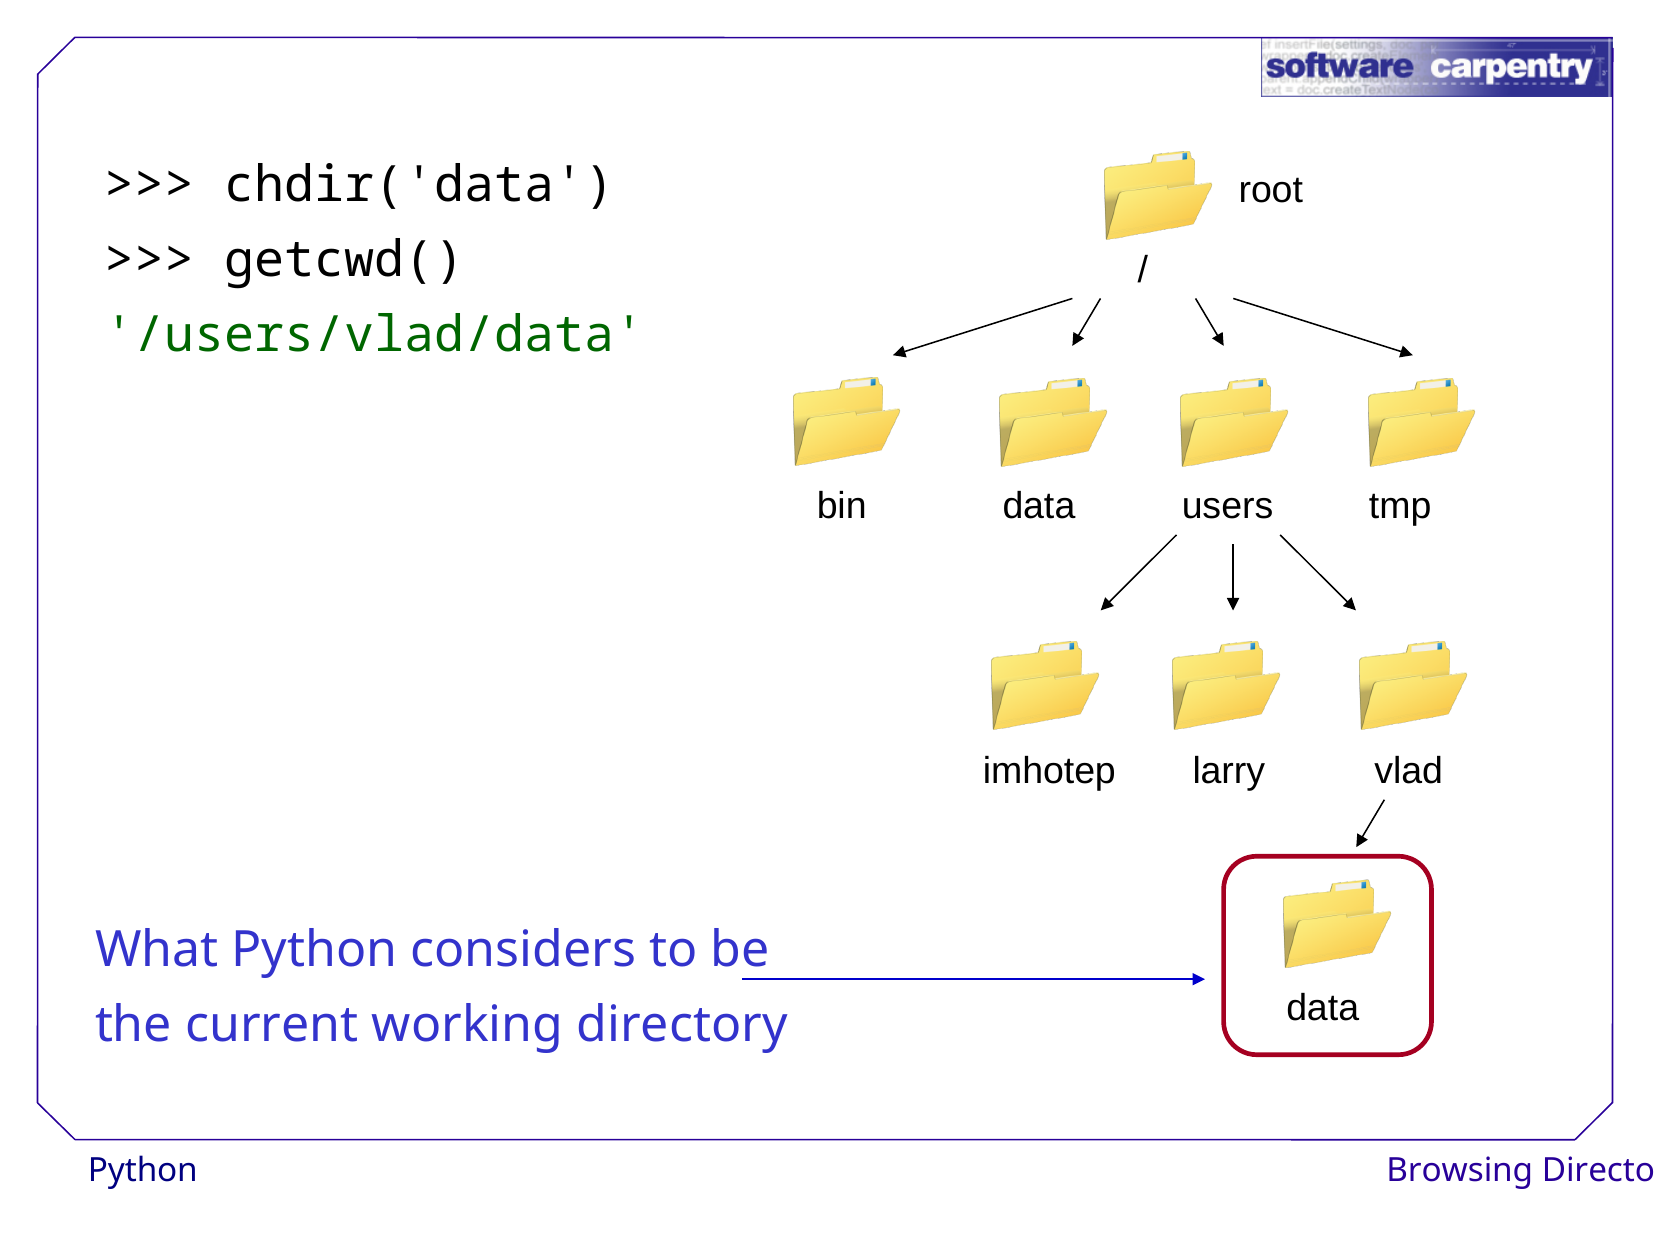

>>> chdir('data')
>>> getcwd()
'/users/vlad/data'
root
/
bin
data
users
tmp
imhotep
larry
vlad
What Python considers to be
the current working directory
data